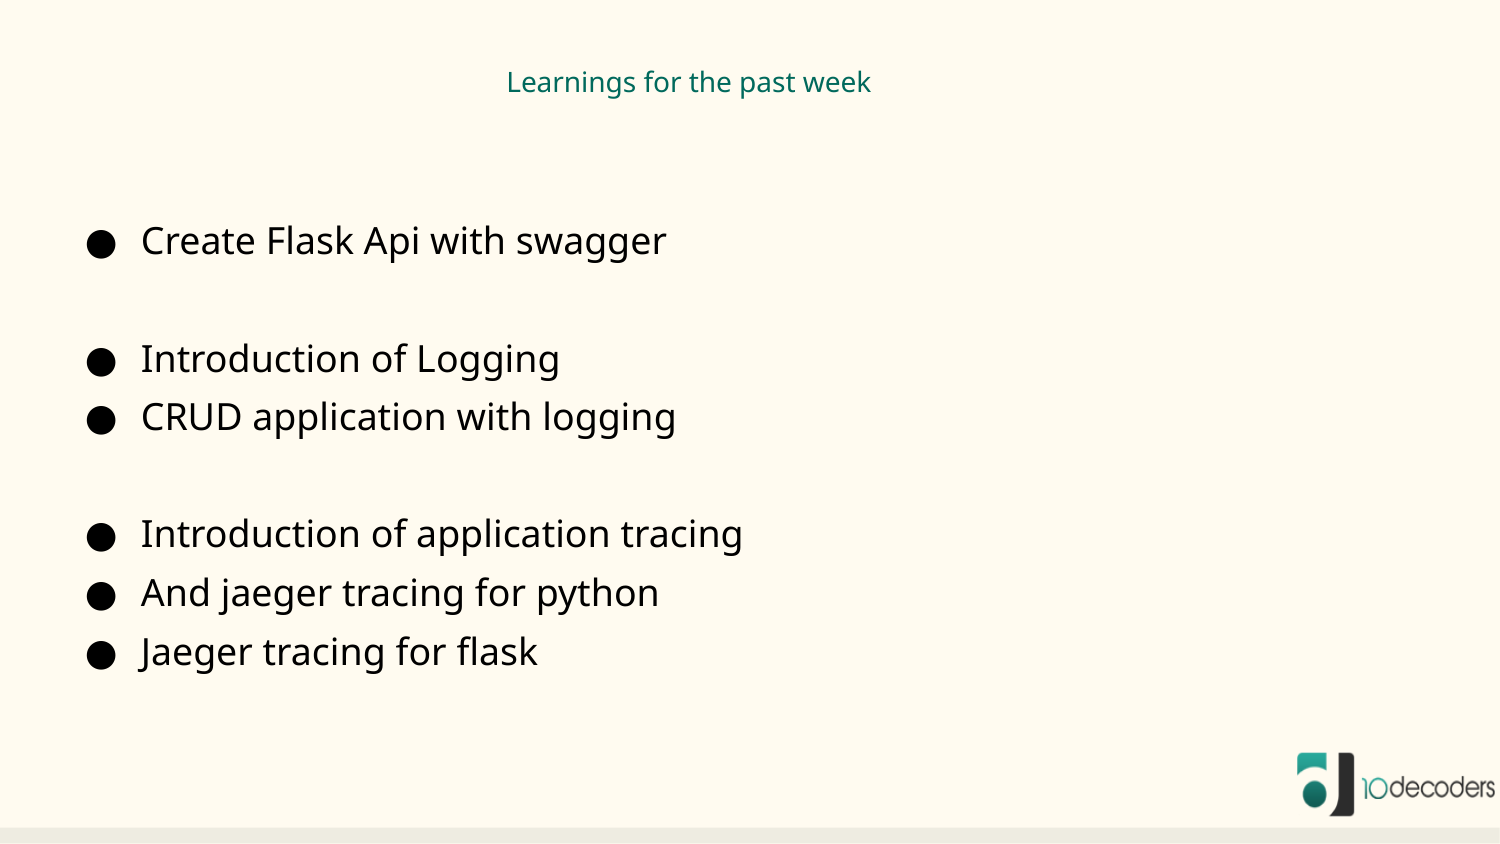

Learnings for the past week
Create Flask Api with swagger
Introduction of Logging
CRUD application with logging
Introduction of application tracing
And jaeger tracing for python
Jaeger tracing for flask